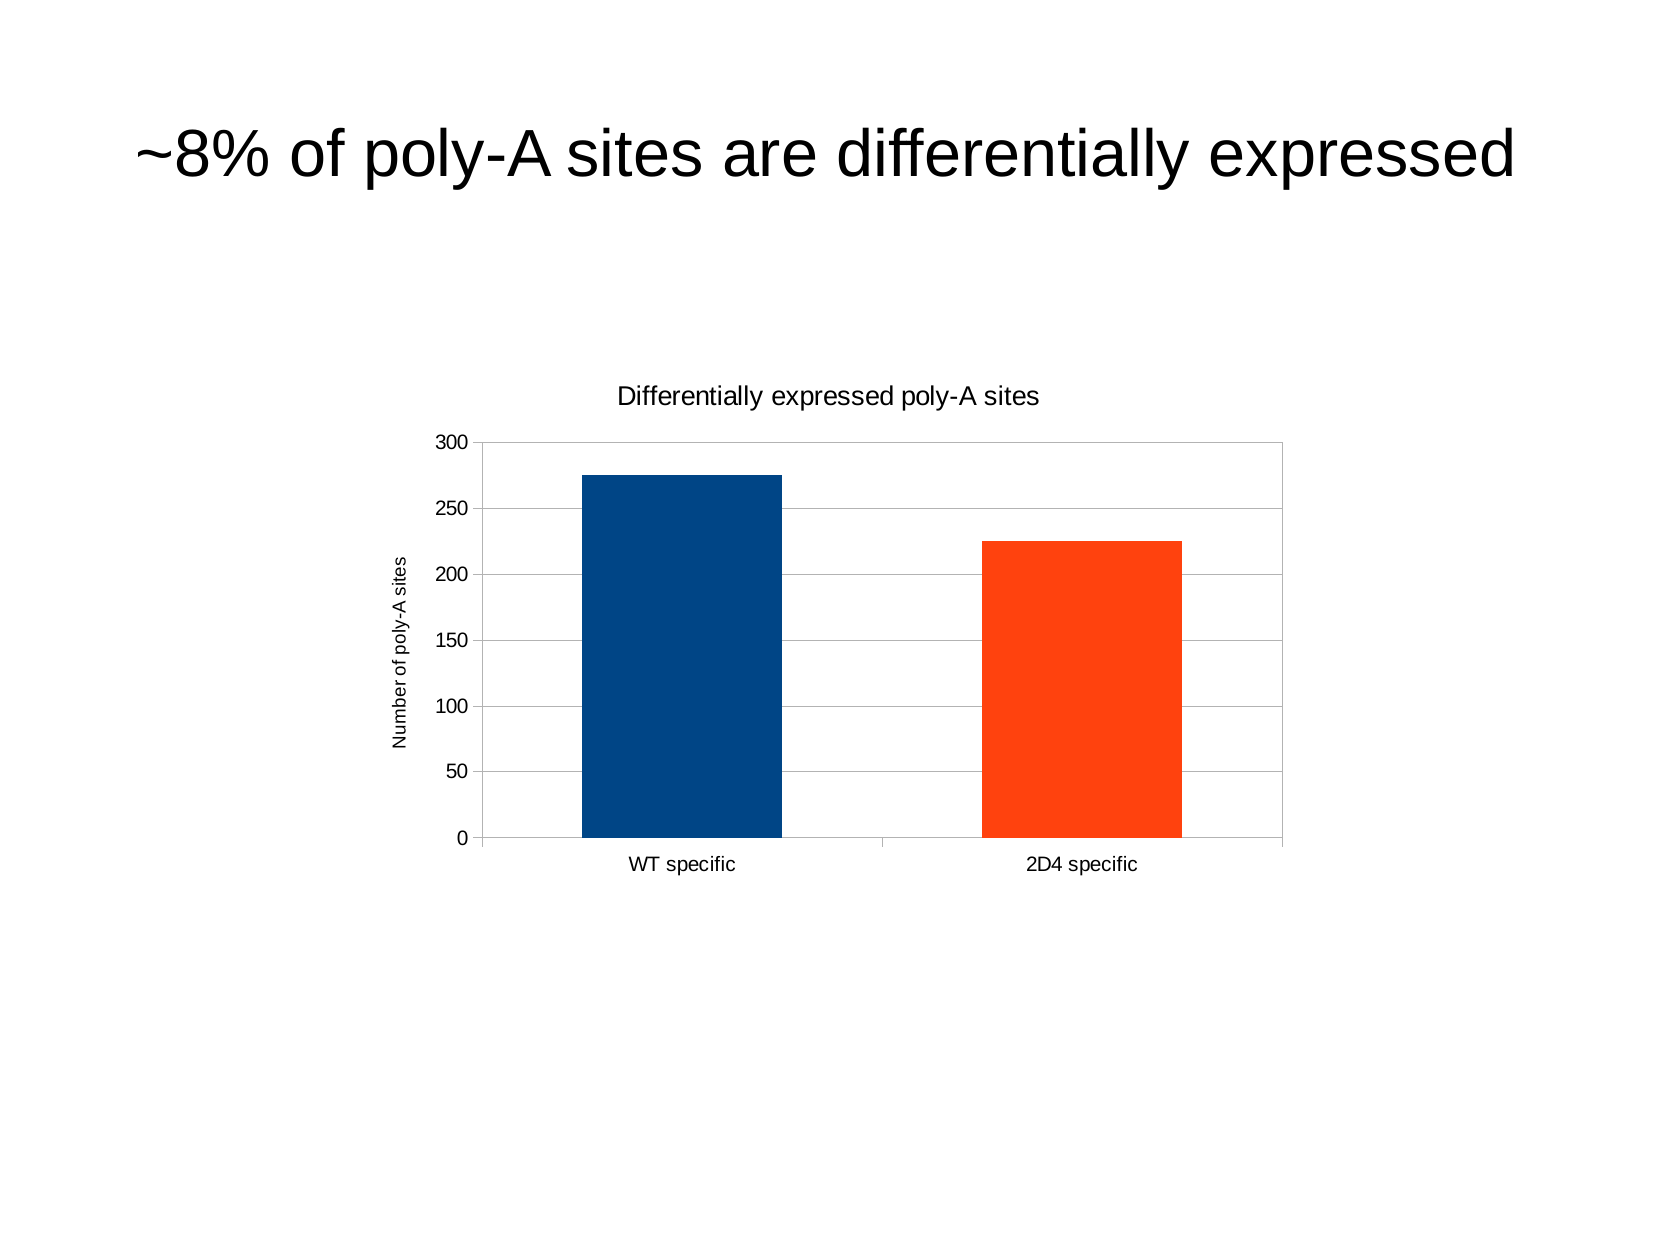

# ~8% of poly-A sites are differentially expressed
### Chart: Differentially expressed poly-A sites
| Category | Row 11 |
|---|---|
| WT specific | 275.0 |
| 2D4 specific | 225.0 |